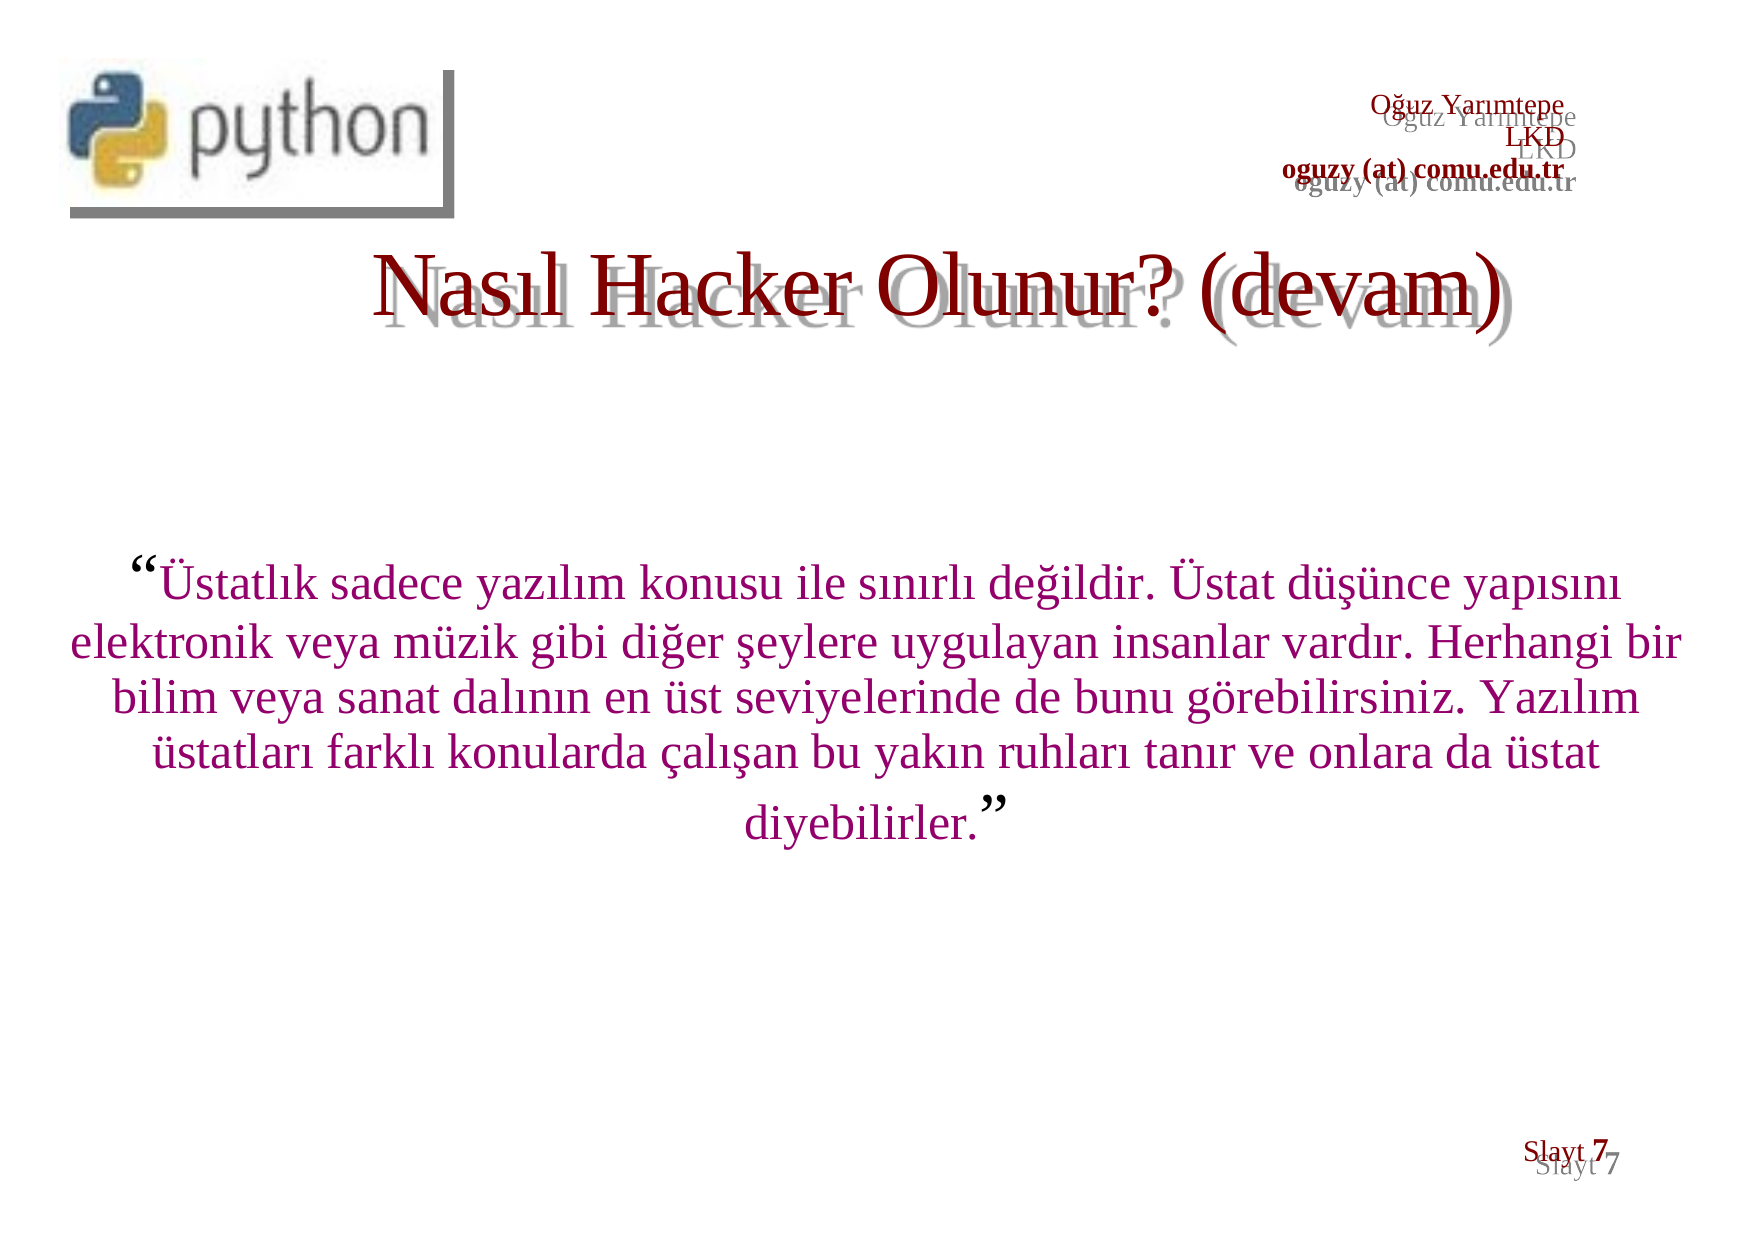

# Nasıl Hacker Olunur? (devam)
“Üstatlık sadece yazılım konusu ile sınırlı değildir. Üstat düşünce yapısını elektronik veya müzik gibi diğer şeylere uygulayan insanlar vardır. Herhangi bir bilim veya sanat dalının en üst seviyelerinde de bunu görebilirsiniz. Yazılım üstatları farklı konularda çalışan bu yakın ruhları tanır ve onlara da üstat diyebilirler.”